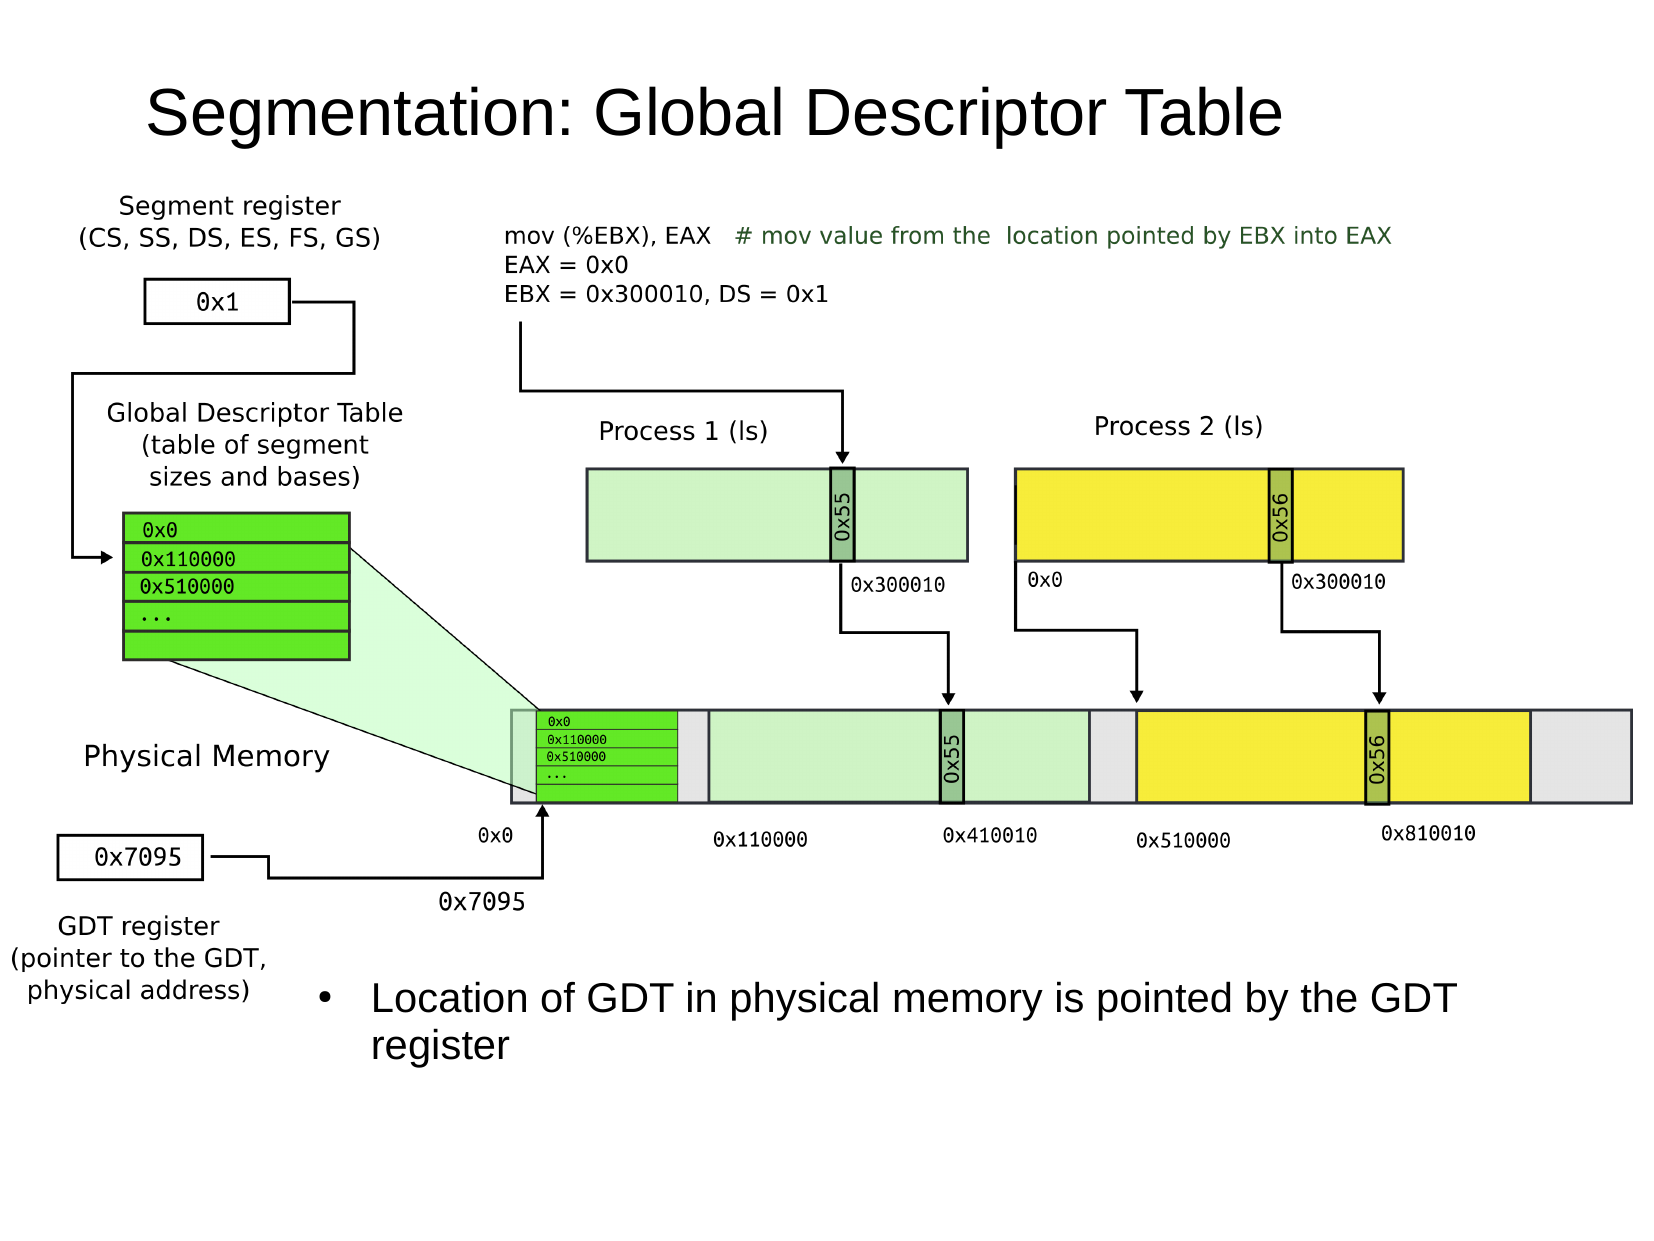

# Segmentation: Global Descriptor Table
Location of GDT in physical memory is pointed by the GDT register